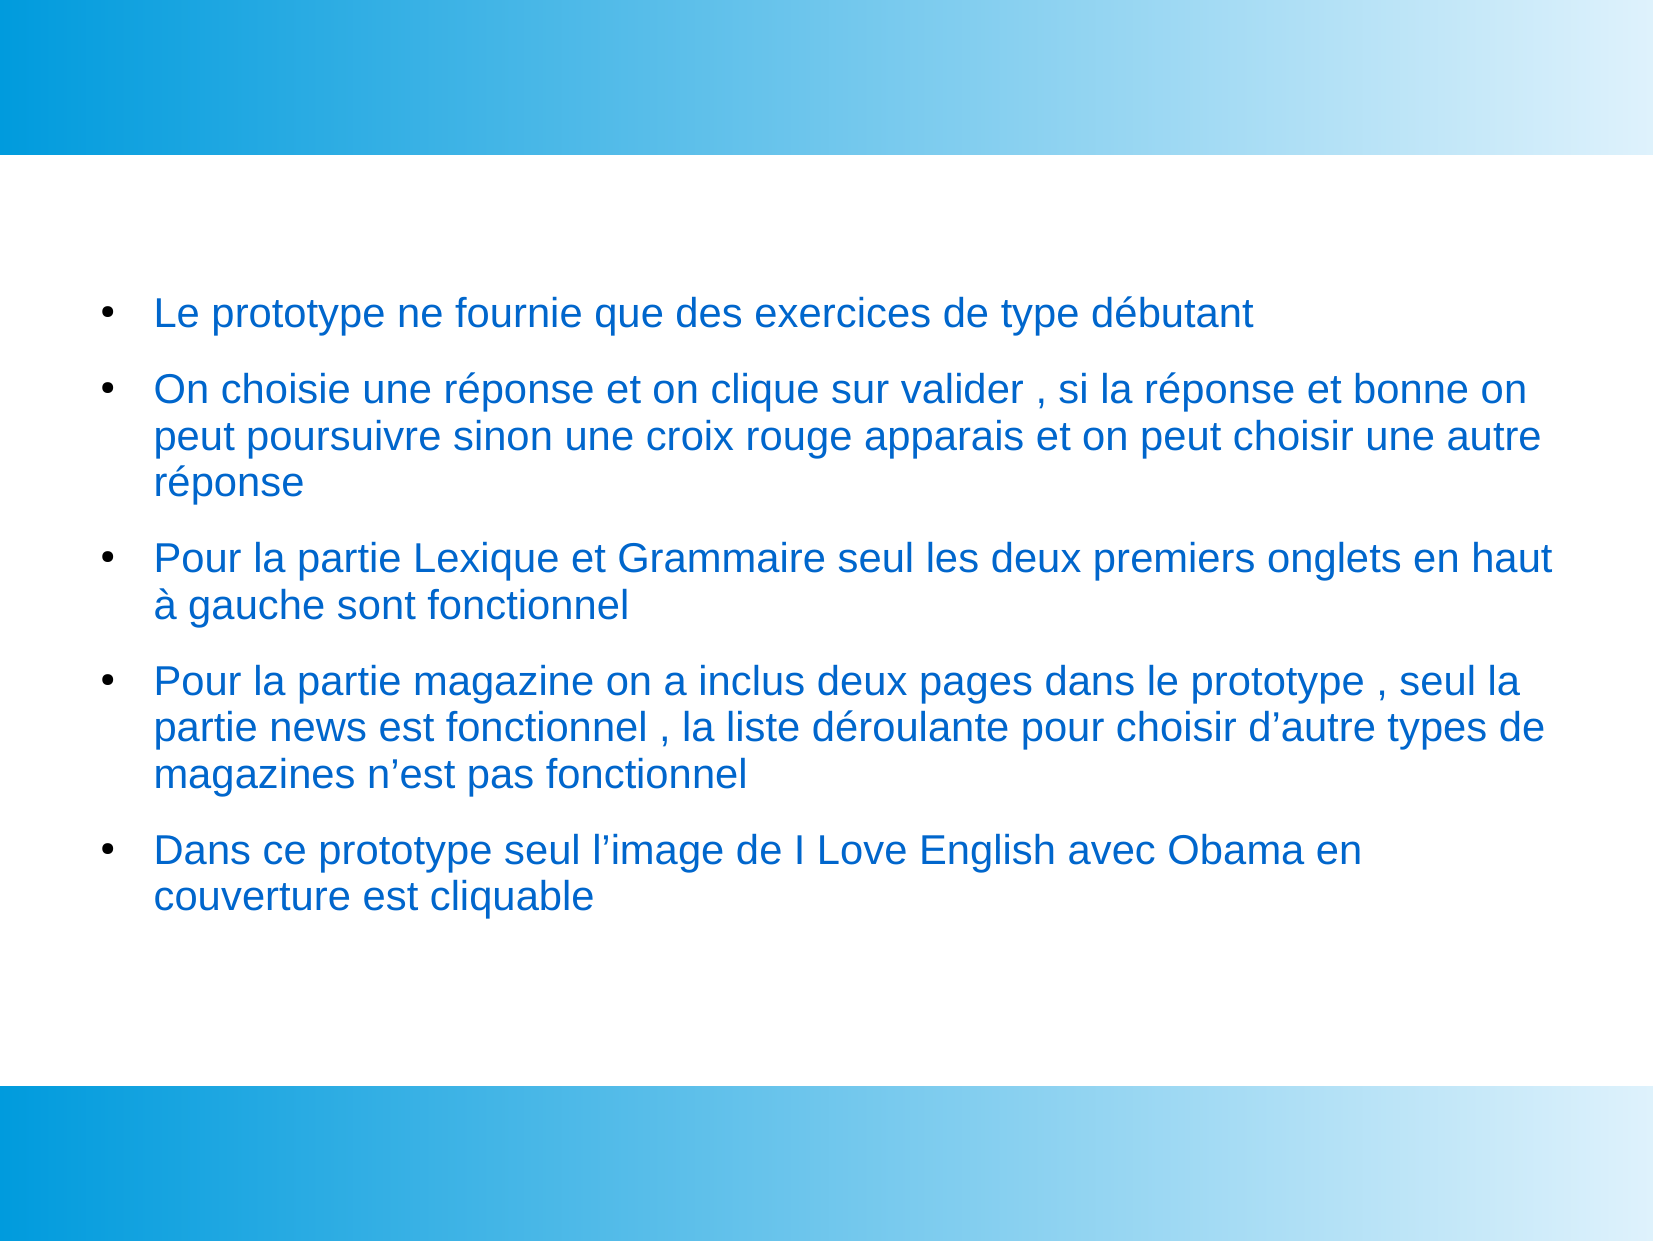

#
Le prototype ne fournie que des exercices de type débutant
On choisie une réponse et on clique sur valider , si la réponse et bonne on peut poursuivre sinon une croix rouge apparais et on peut choisir une autre réponse
Pour la partie Lexique et Grammaire seul les deux premiers onglets en haut à gauche sont fonctionnel
Pour la partie magazine on a inclus deux pages dans le prototype , seul la partie news est fonctionnel , la liste déroulante pour choisir d’autre types de magazines n’est pas fonctionnel
Dans ce prototype seul l’image de I Love English avec Obama en couverture est cliquable